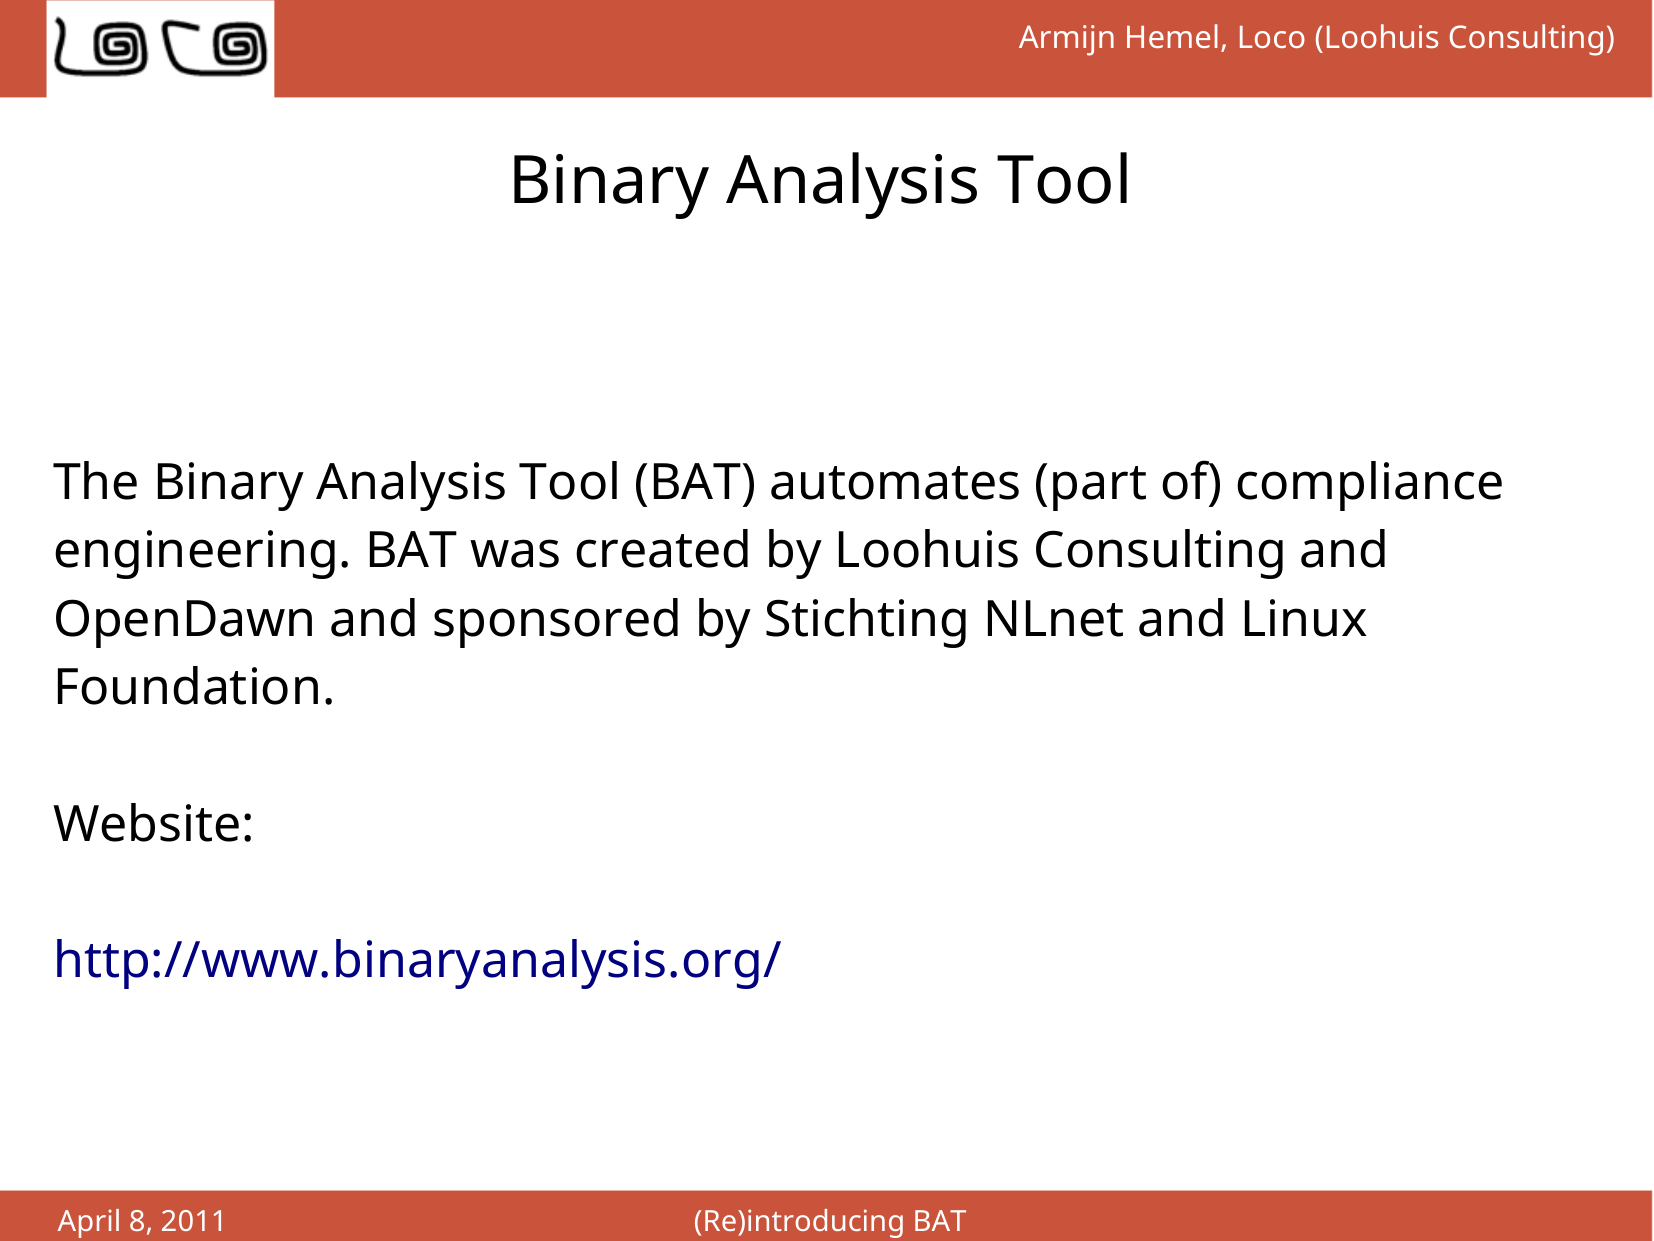

# Binary Analysis Tool
The Binary Analysis Tool (BAT) automates (part of) compliance engineering. BAT was created by Loohuis Consulting and OpenDawn and sponsored by Stichting NLnet and Linux Foundation.
Website:
http://www.binaryanalysis.org/
Comet: practical solution or crutch?